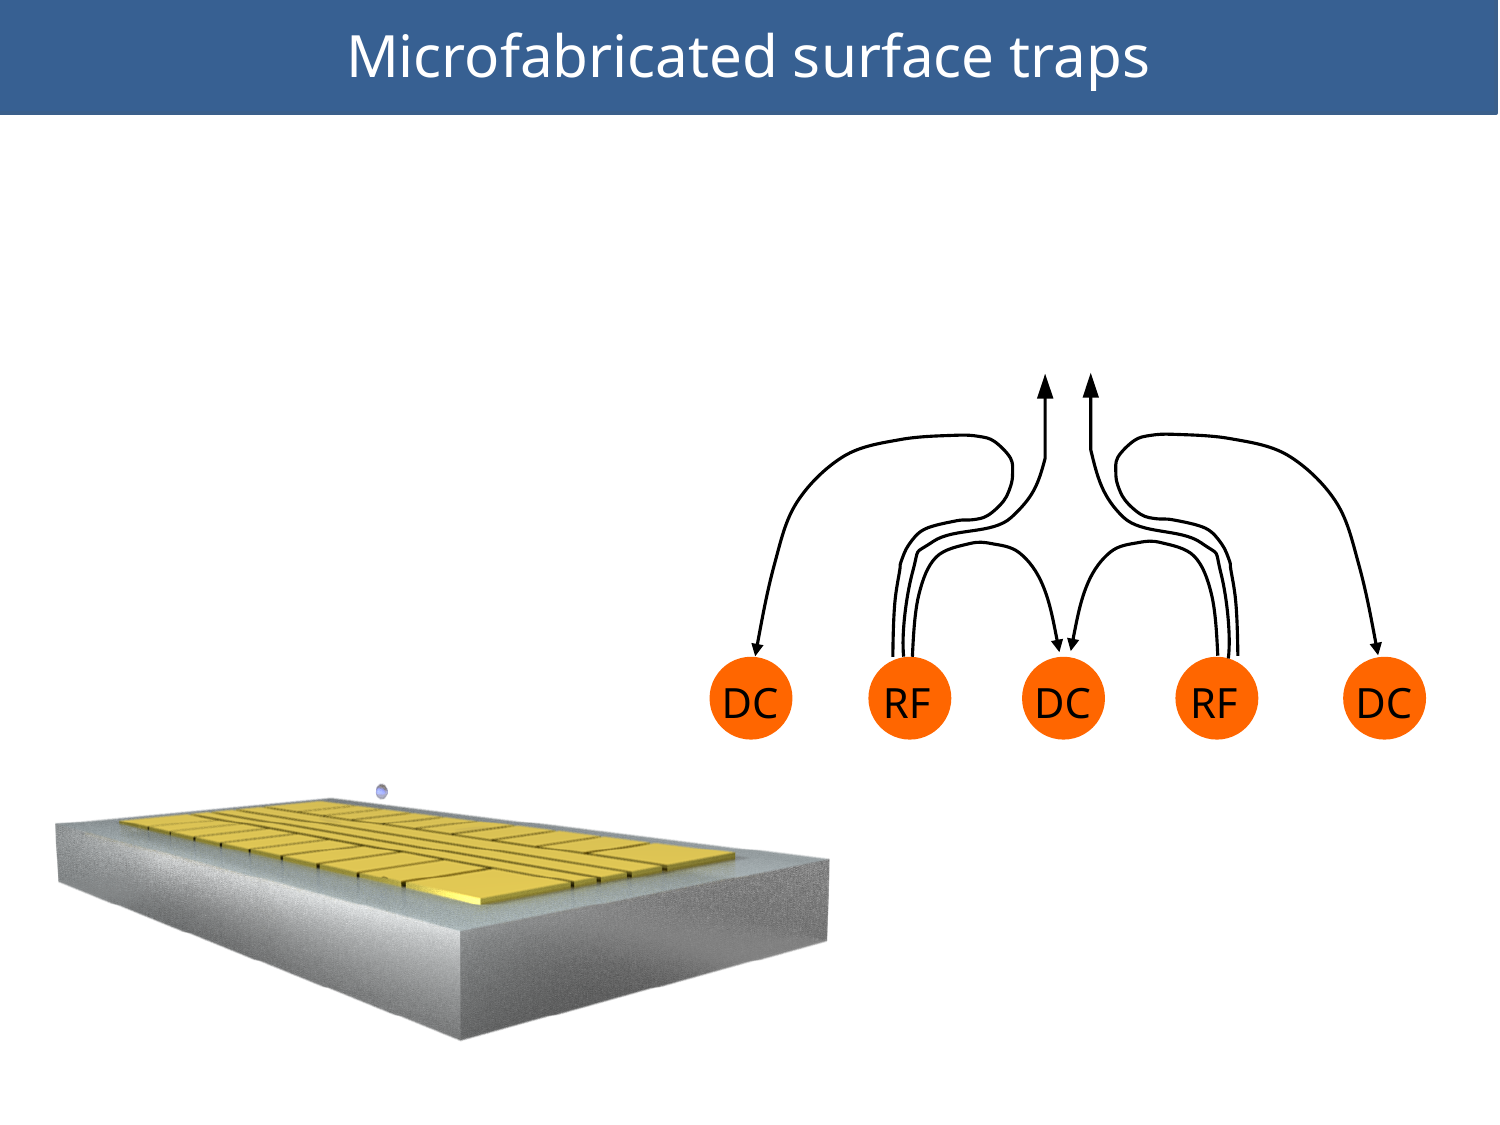

# Microfabricated surface traps
DC
RF
DC
RF
DC